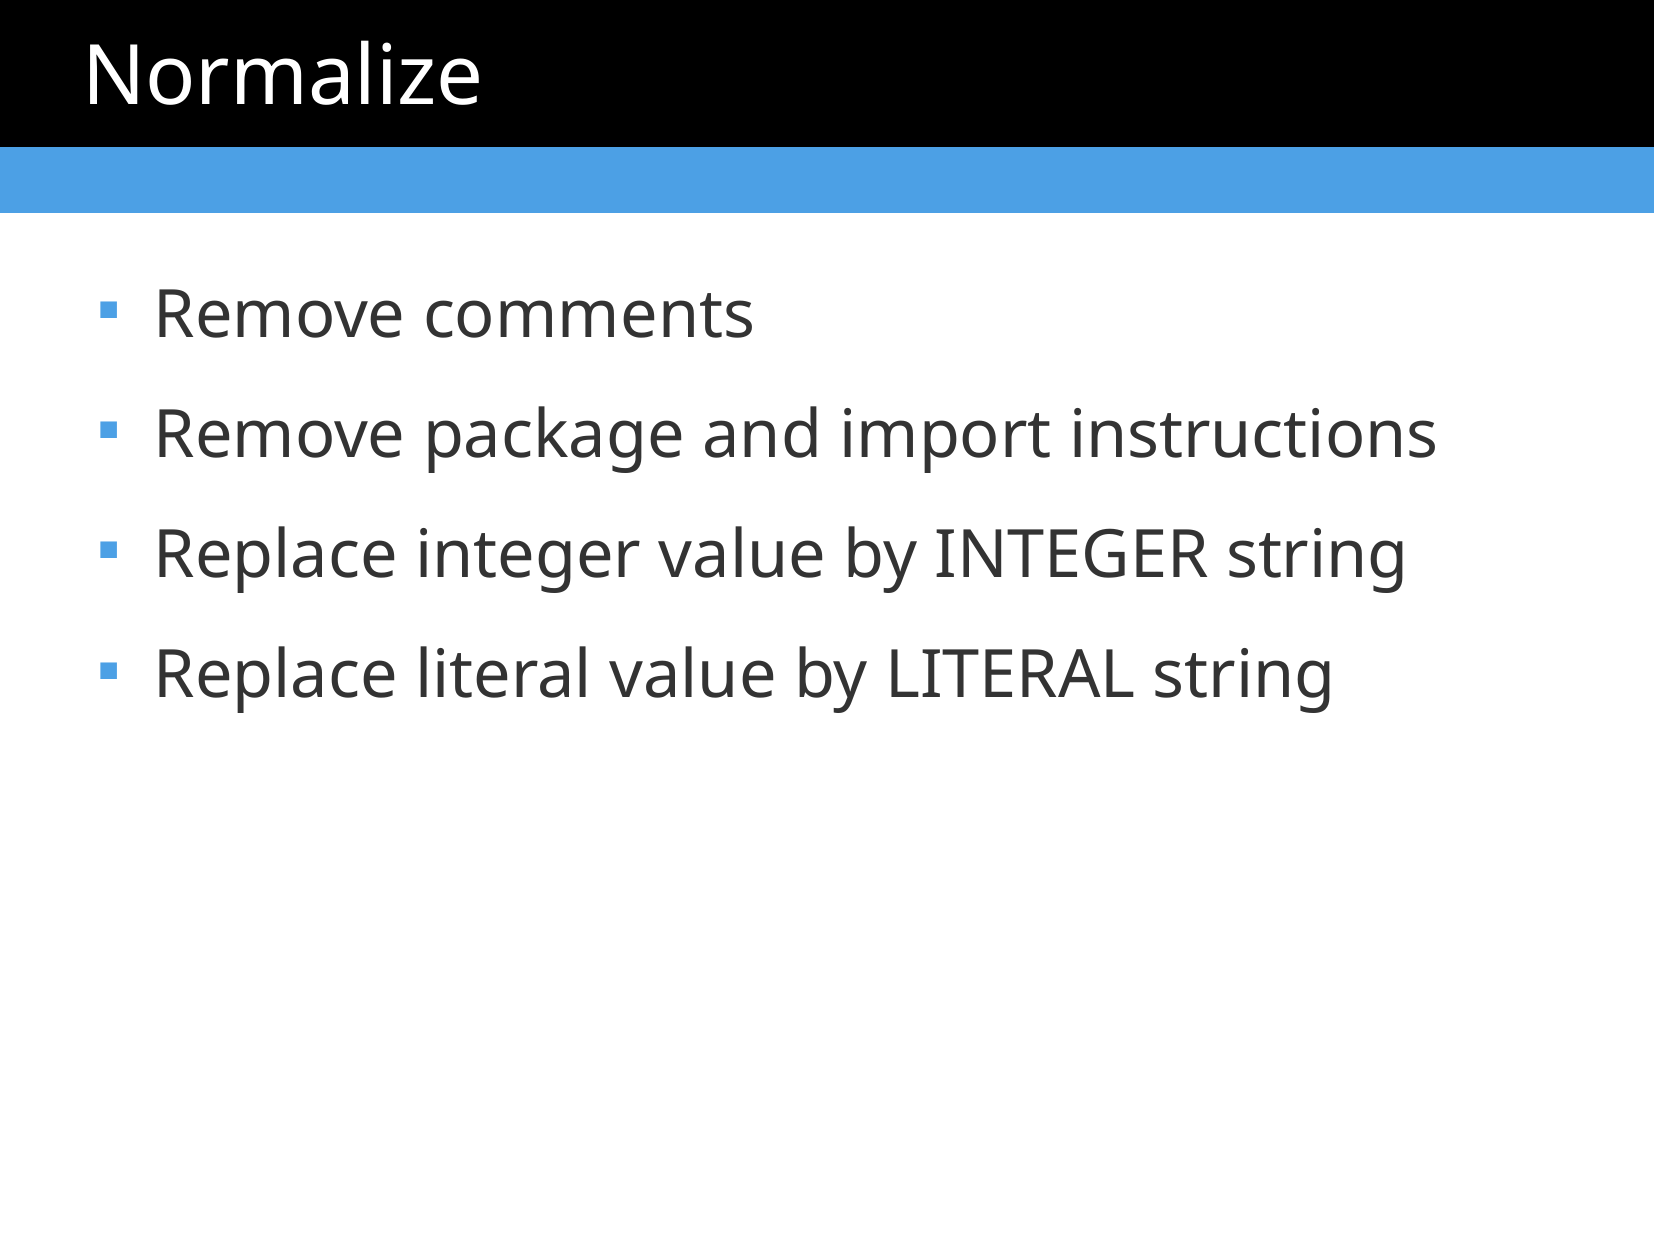

# Normalize
Remove comments
Remove package and import instructions
Replace integer value by INTEGER string
Replace literal value by LITERAL string